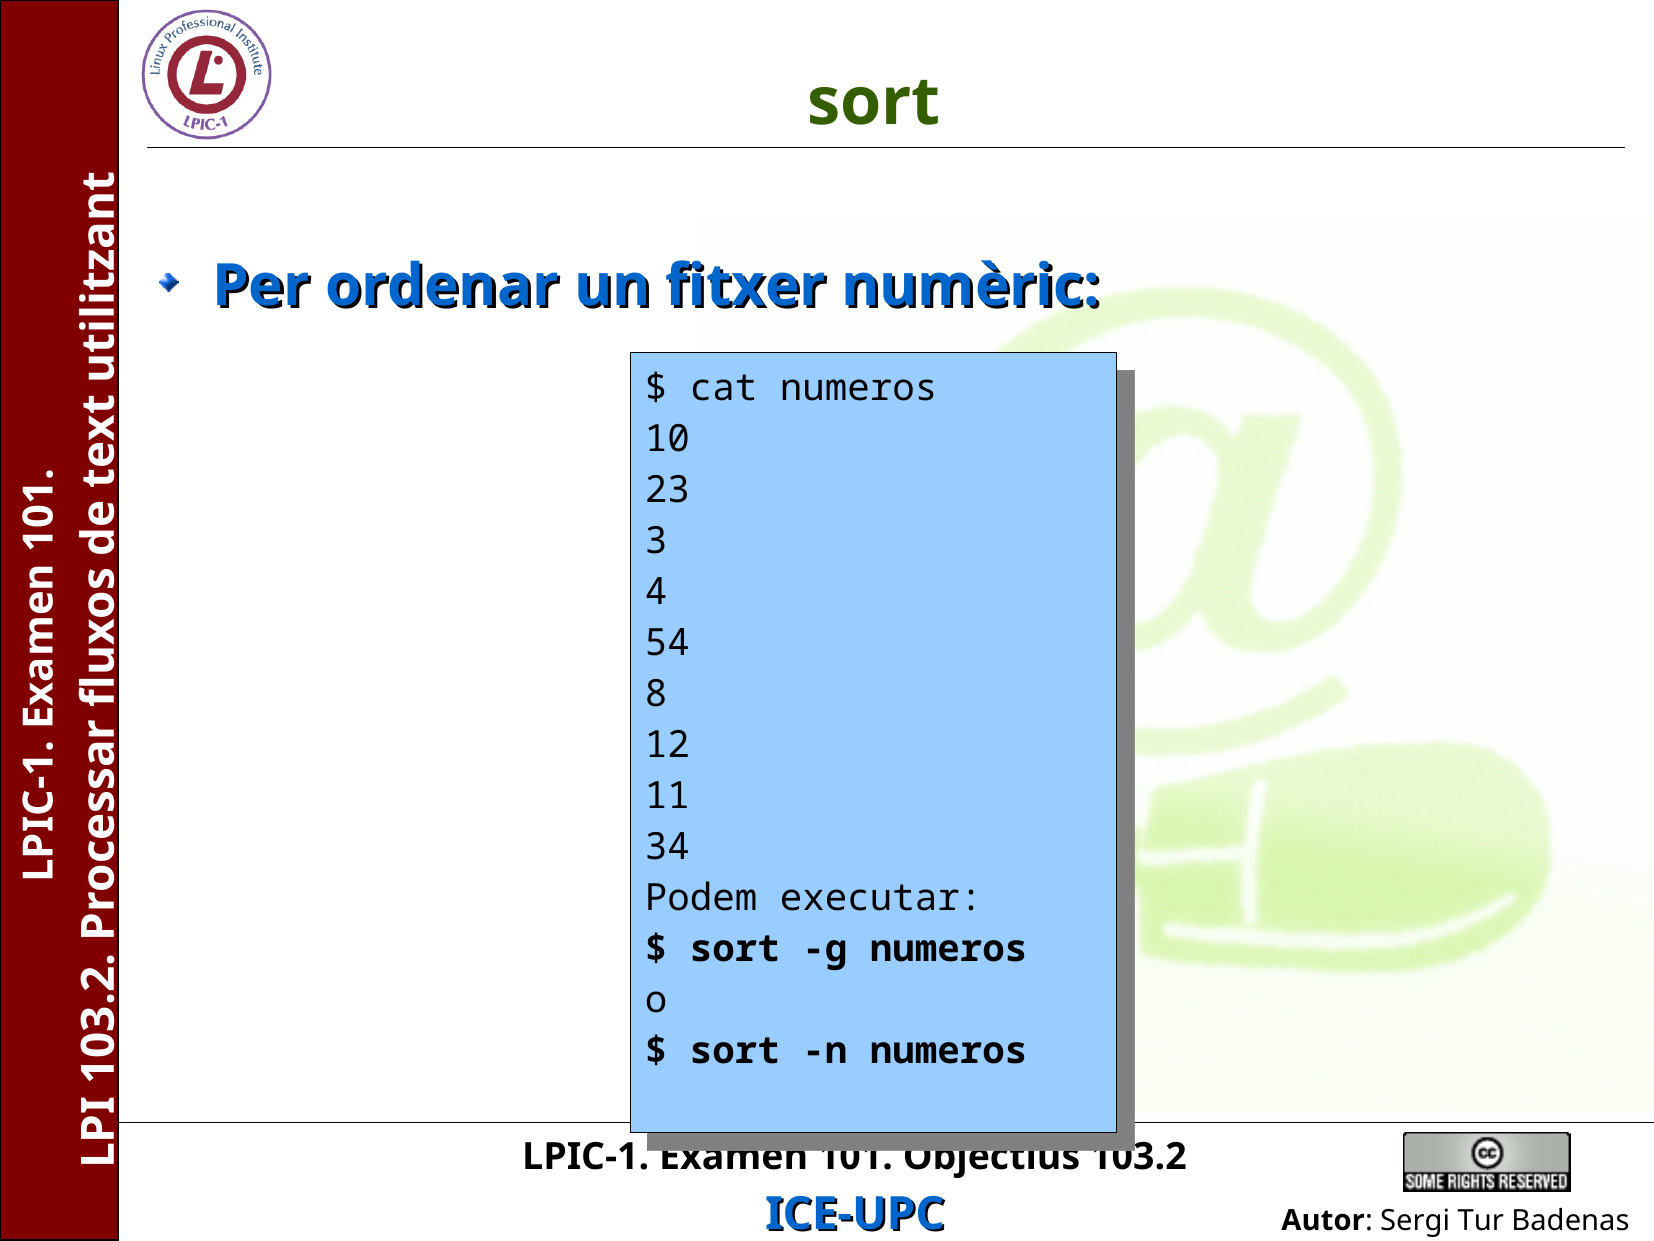

# sort
Per ordenar un fitxer numèric:
$ cat numeros
10
23
3
4
54
8
12
11
34
Podem executar:
$ sort -g numeros
o
$ sort -n numeros